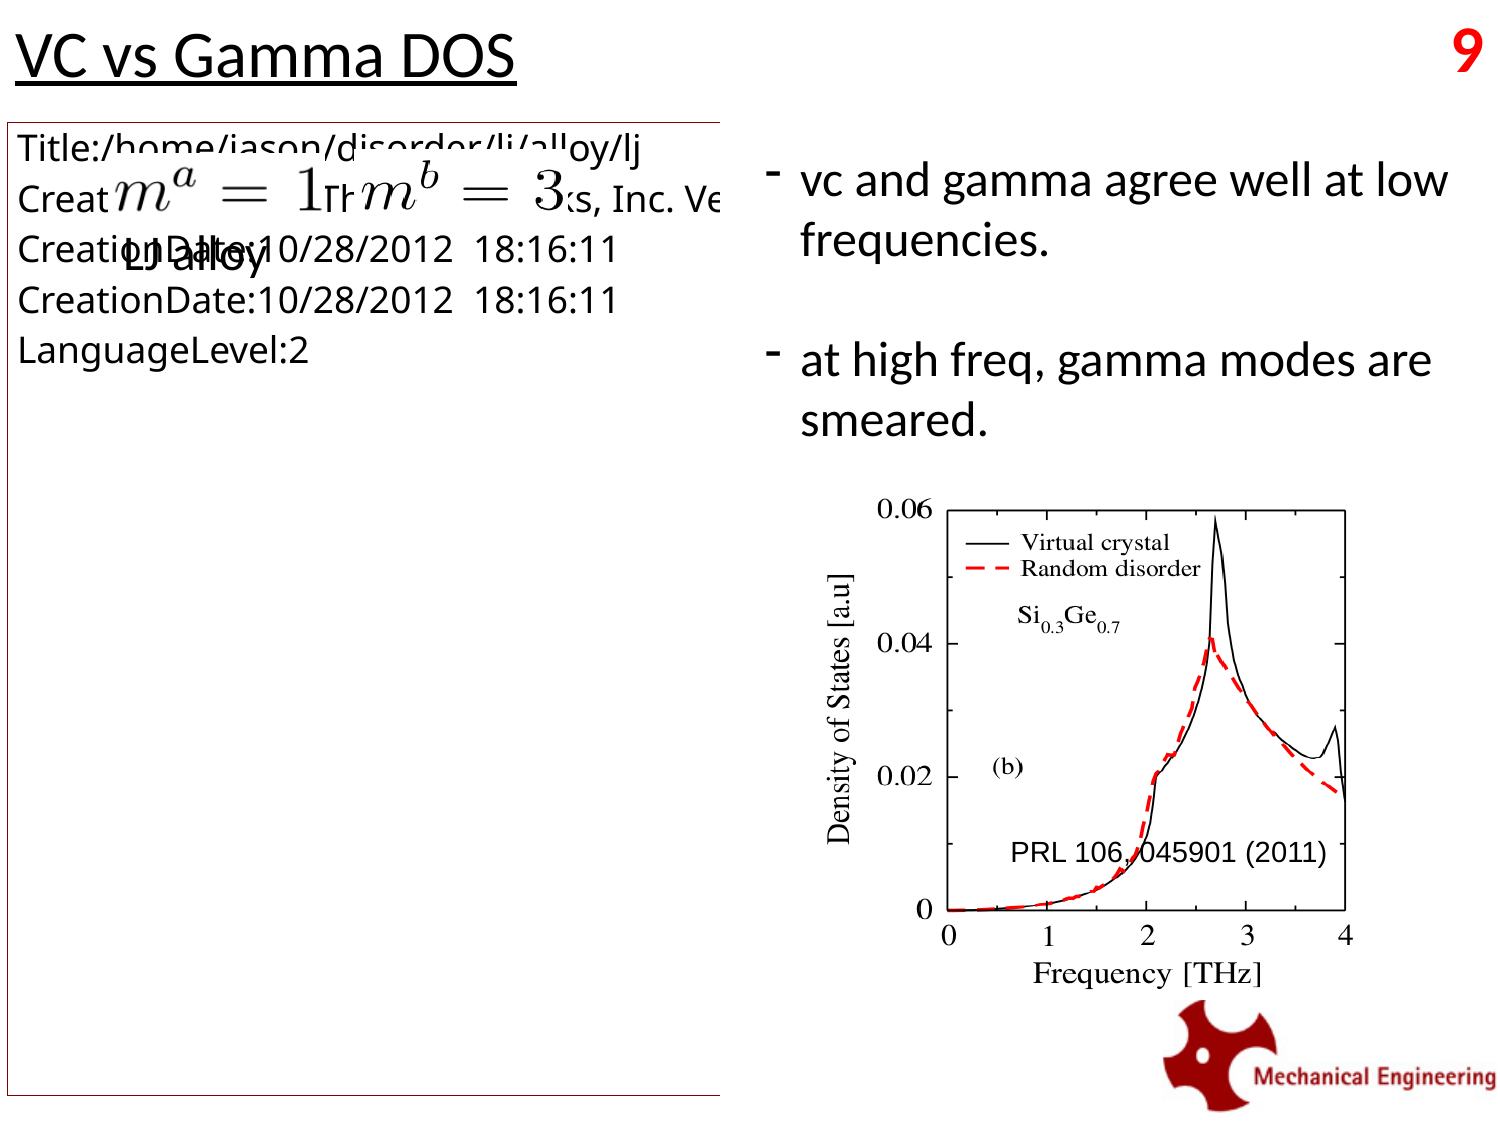

# VC vs Gamma DOS
9
vc and gamma agree well at low frequencies.
at high freq, gamma modes are smeared.
LJ alloy
PRL 106, 045901 (2011)